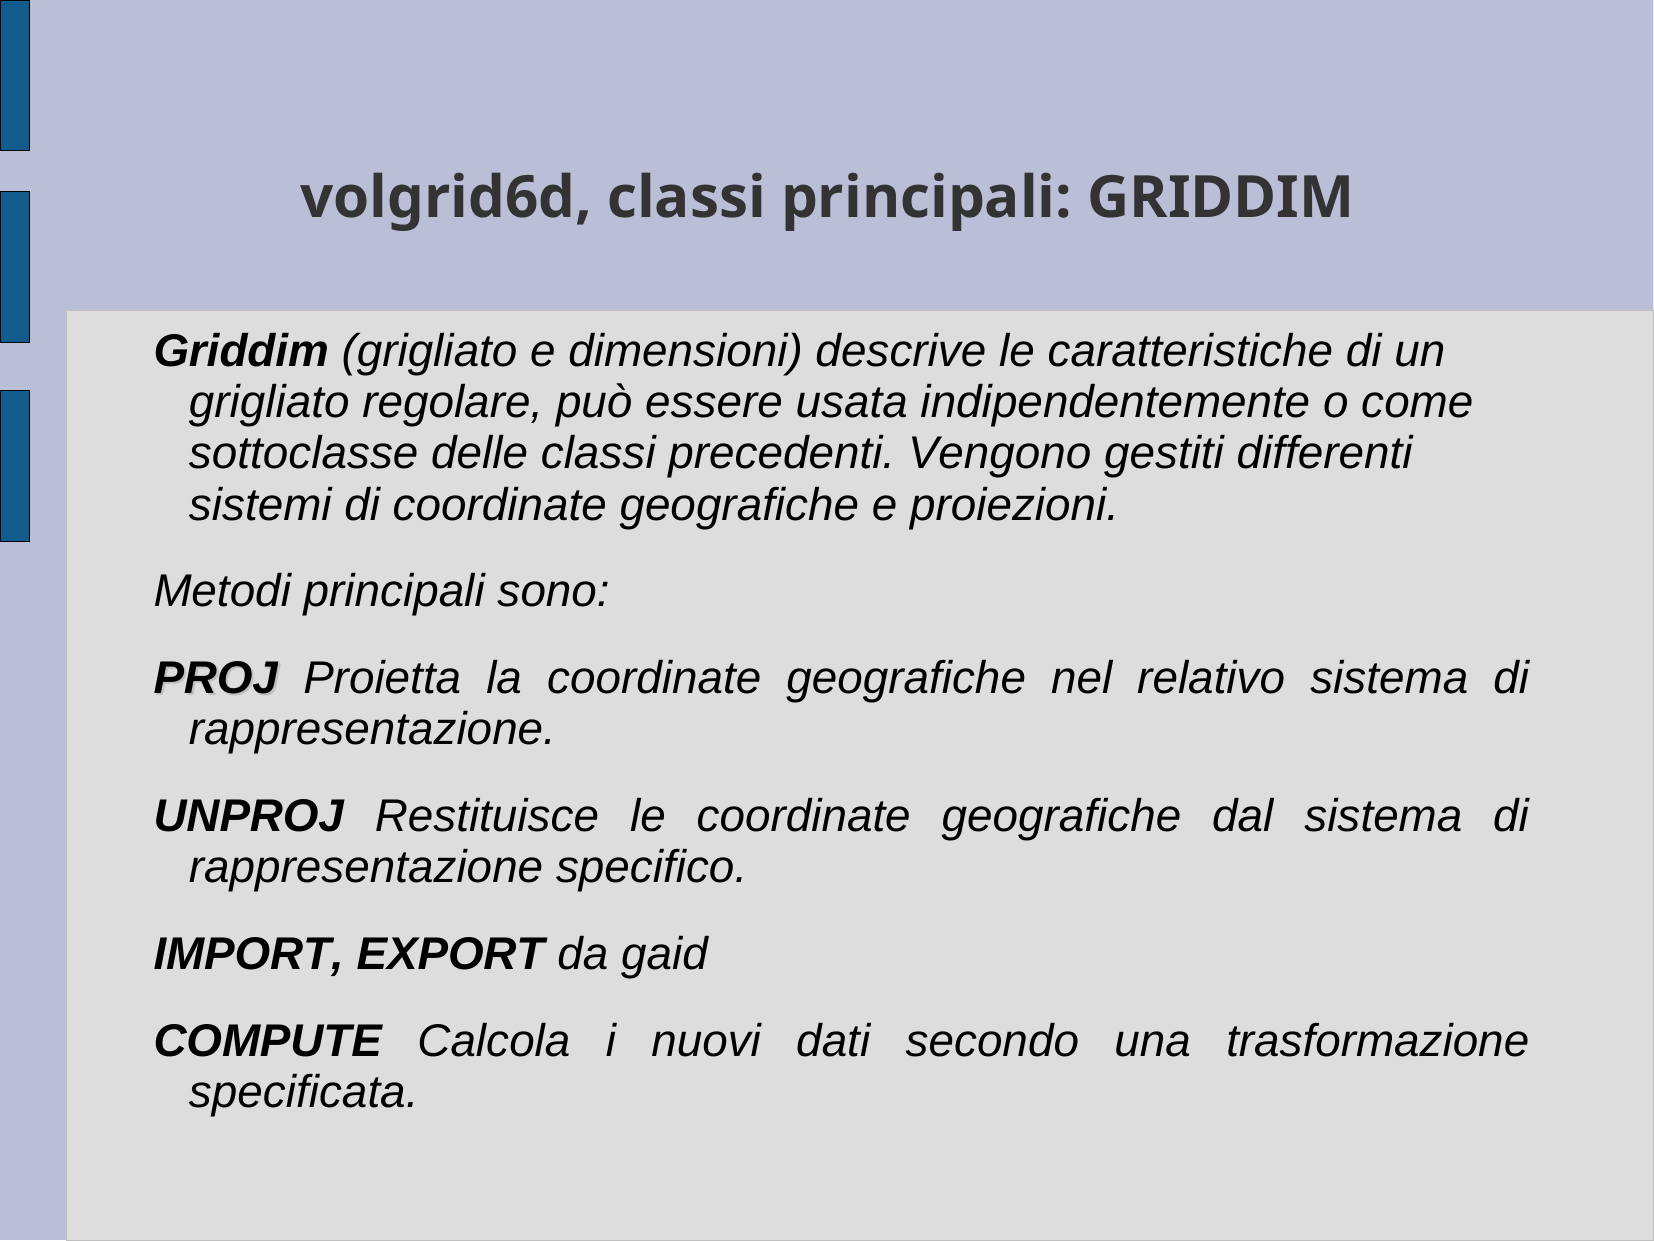

# volgrid6d, classi principali: GRIDDIM
Griddim (grigliato e dimensioni) descrive le caratteristiche di un grigliato regolare, può essere usata indipendentemente o come sottoclasse delle classi precedenti. Vengono gestiti differenti sistemi di coordinate geografiche e proiezioni.
Metodi principali sono:
PROJ Proietta la coordinate geografiche nel relativo sistema di rappresentazione.
UNPROJ Restituisce le coordinate geografiche dal sistema di rappresentazione specifico.
IMPORT, EXPORT da gaid
COMPUTE Calcola i nuovi dati secondo una trasformazione specificata.